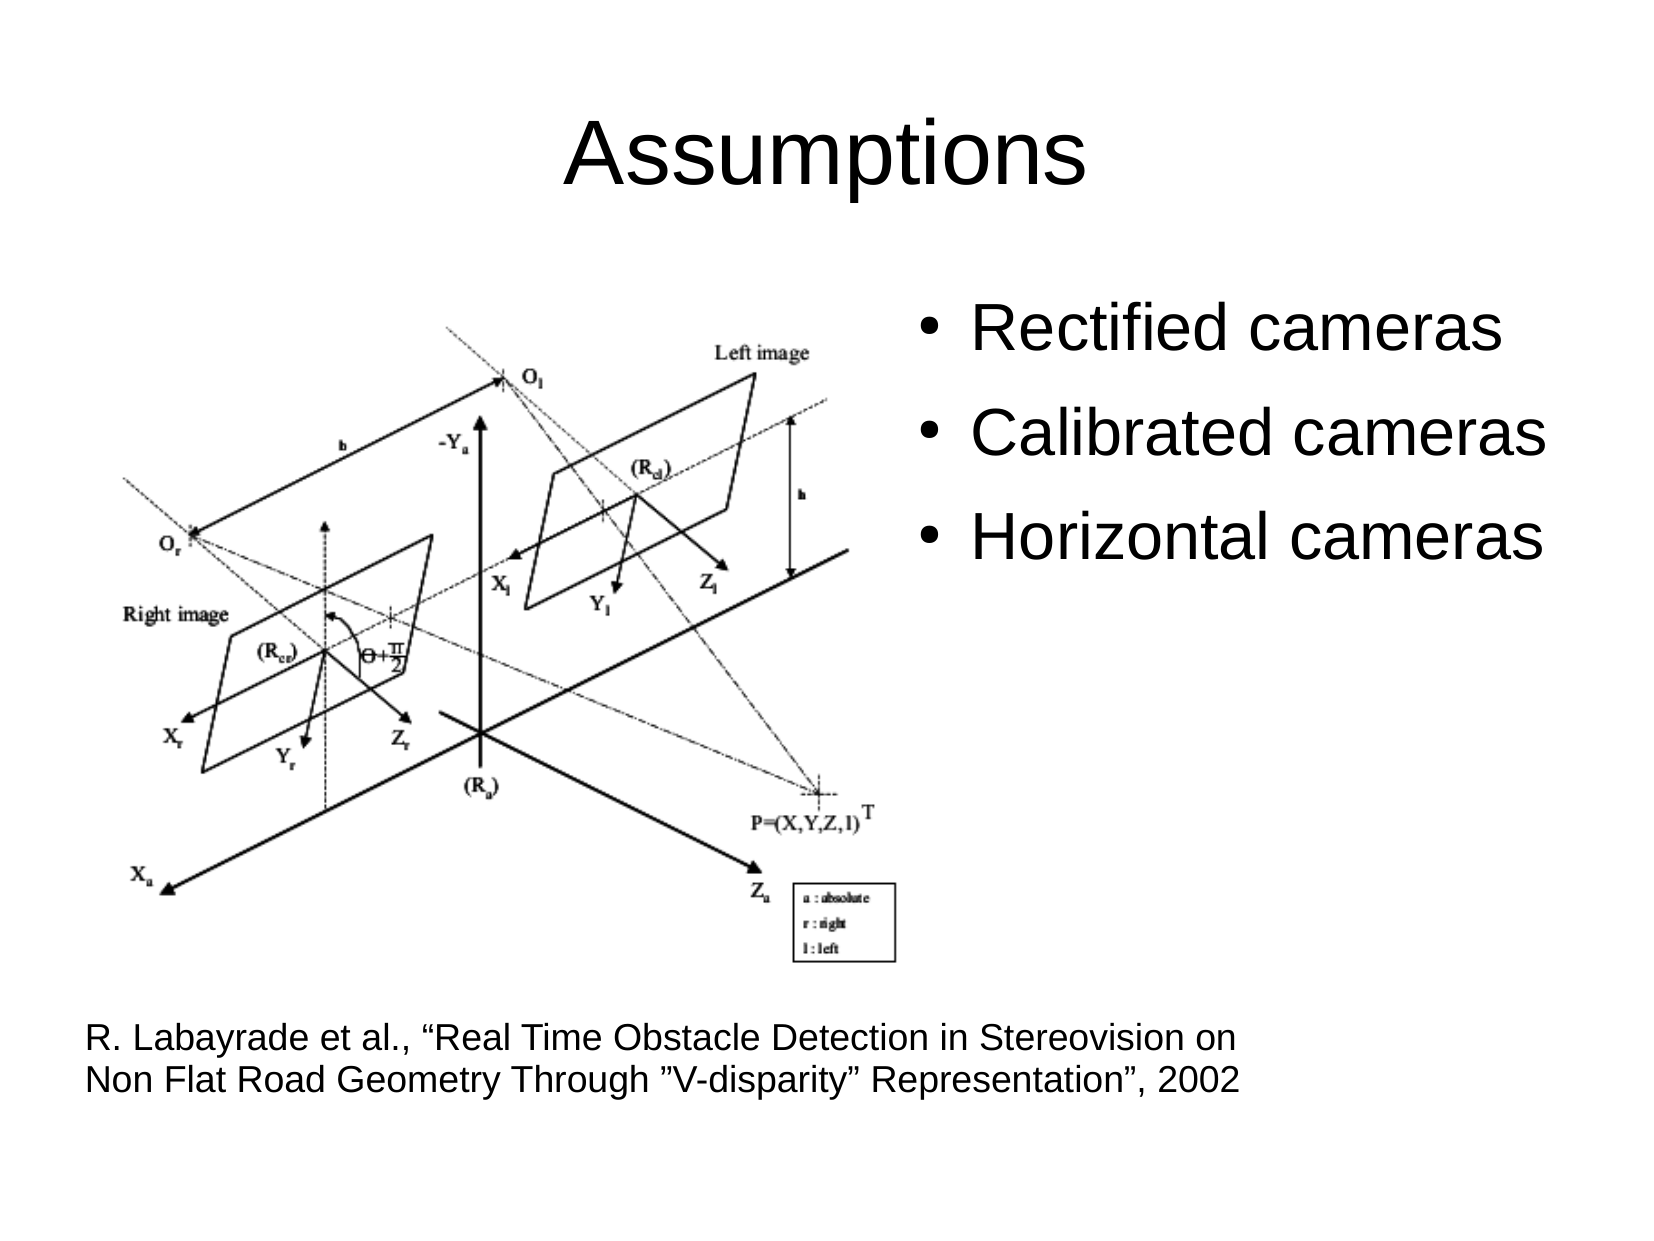

# Assumptions
Rectified cameras
Calibrated cameras
Horizontal cameras
R. Labayrade et al., “Real Time Obstacle Detection in Stereovision on
Non Flat Road Geometry Through ”V-disparity” Representation”, 2002